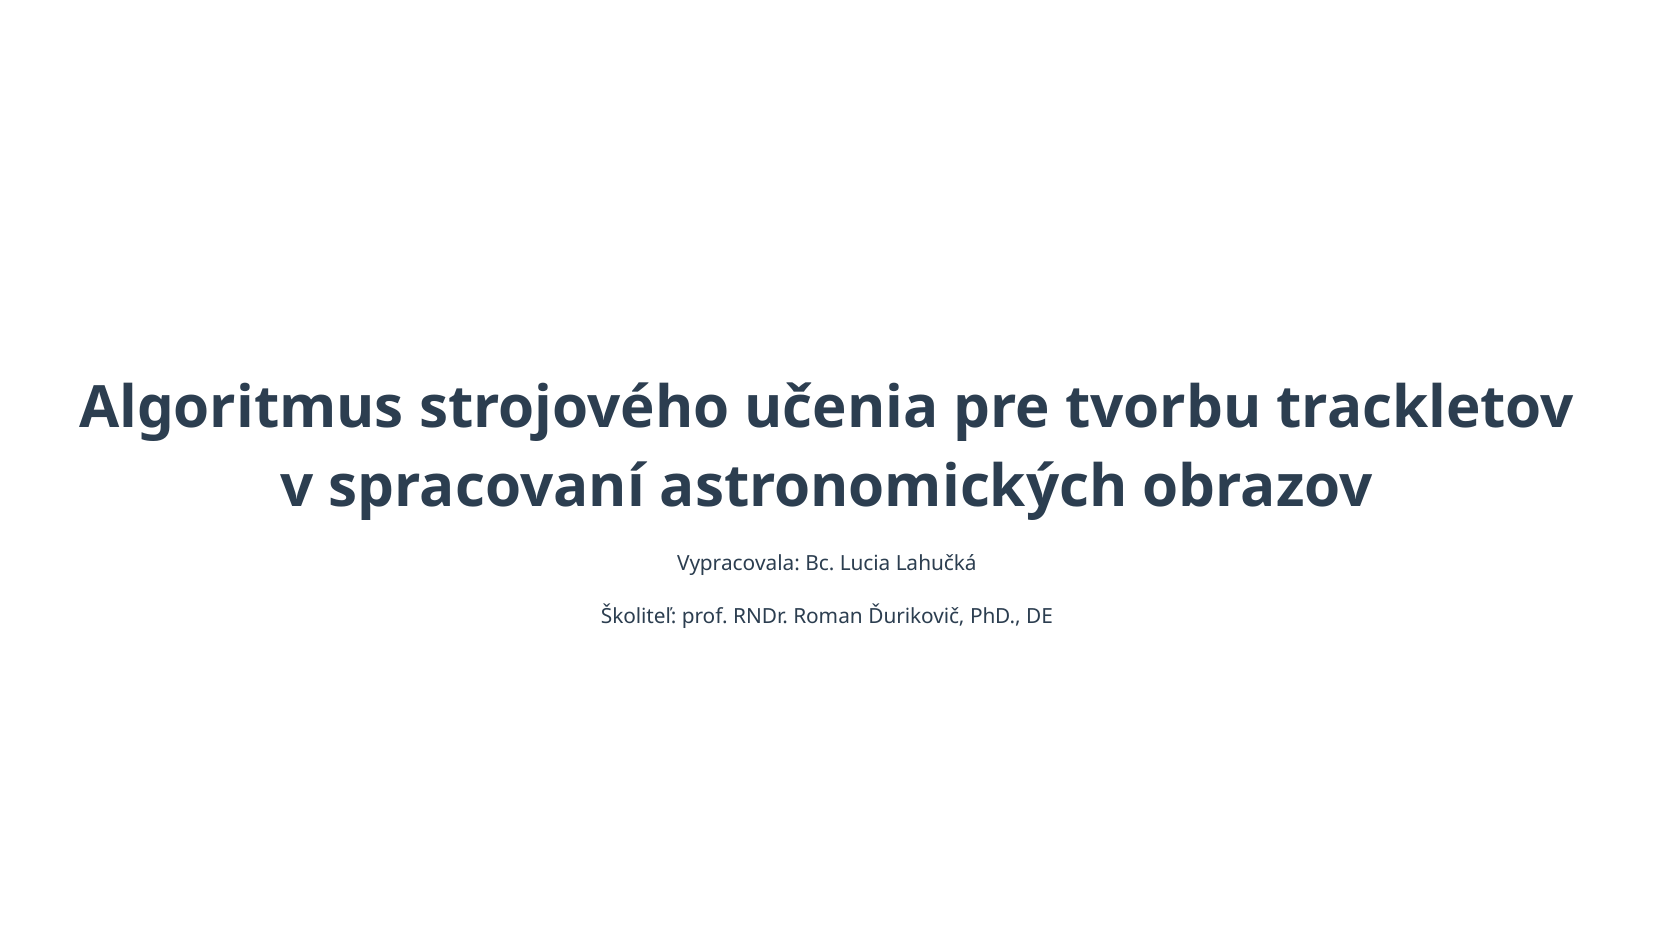

#
Algoritmus strojového učenia pre tvorbu trackletov v spracovaní astronomických obrazov
Vypracovala: Bc. Lucia Lahučká
Školiteľ: prof. RNDr. Roman Ďurikovič, PhD., DE